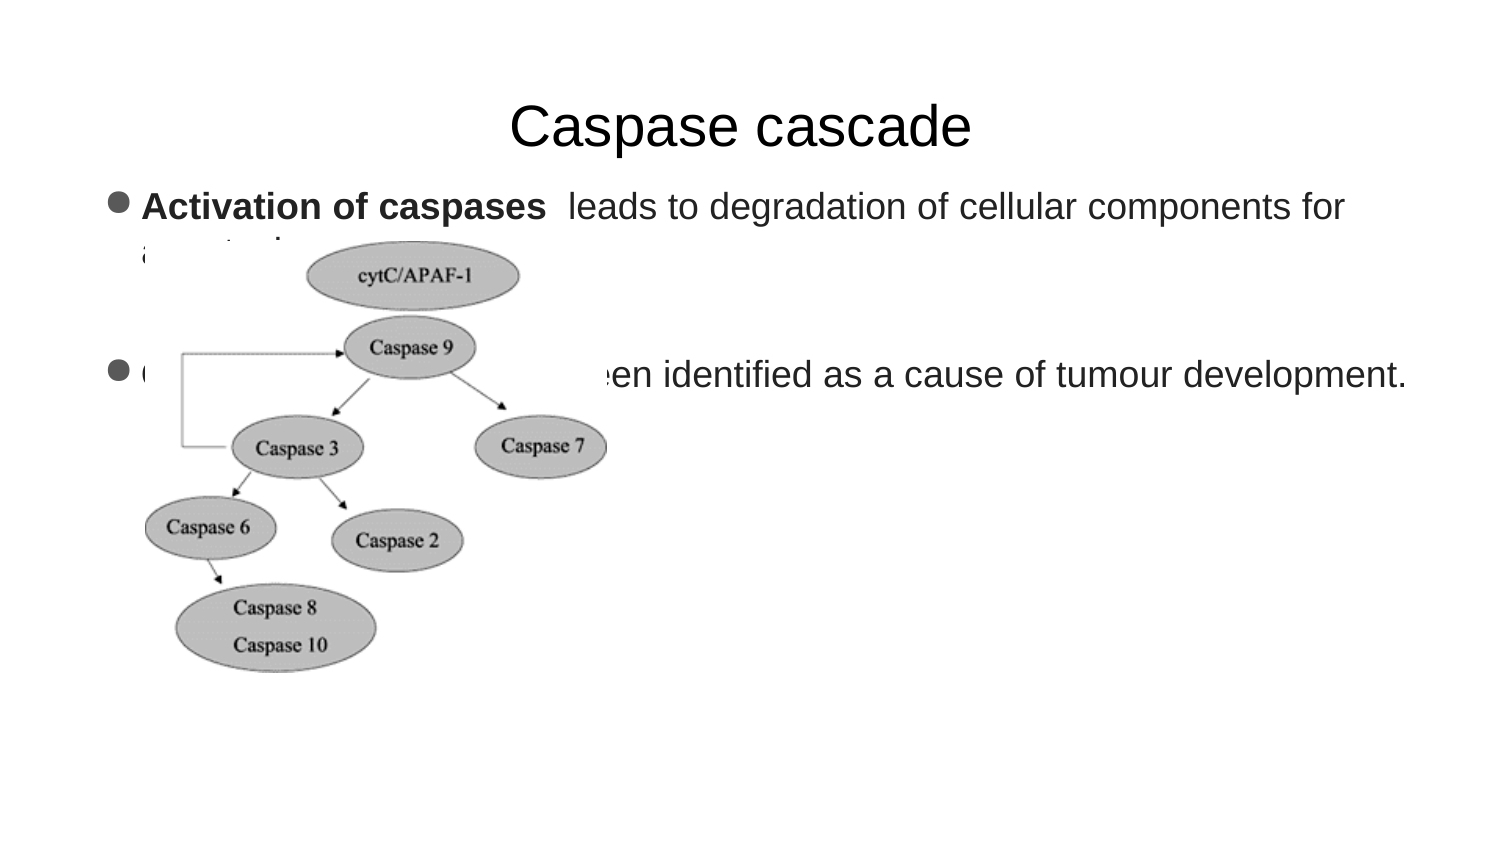

# Caspase cascade
Activation of caspases leads to degradation of cellular components for apoptosis.
Caspase deficiency has been identified as a cause of tumour development.